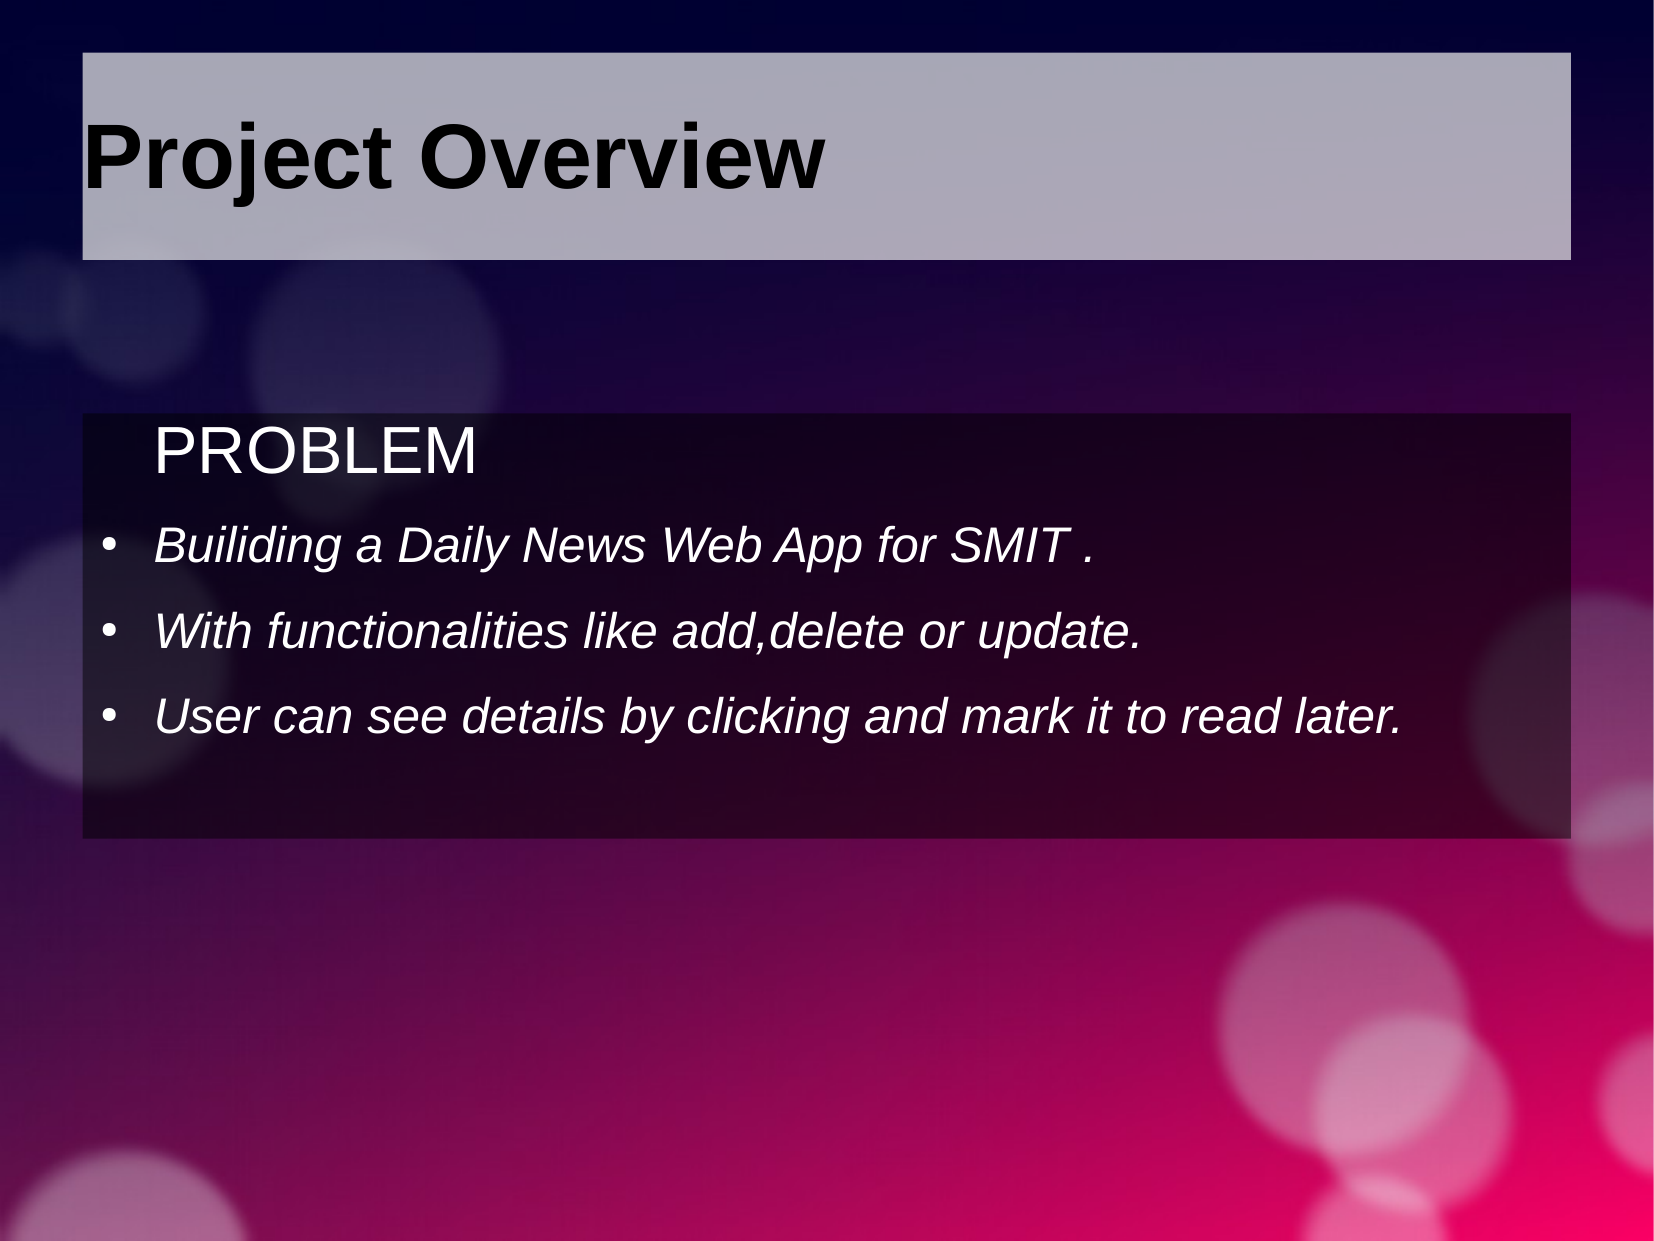

# Project Overview
PROBLEM
Builiding a Daily News Web App for SMIT .
With functionalities like add,delete or update.
User can see details by clicking and mark it to read later.